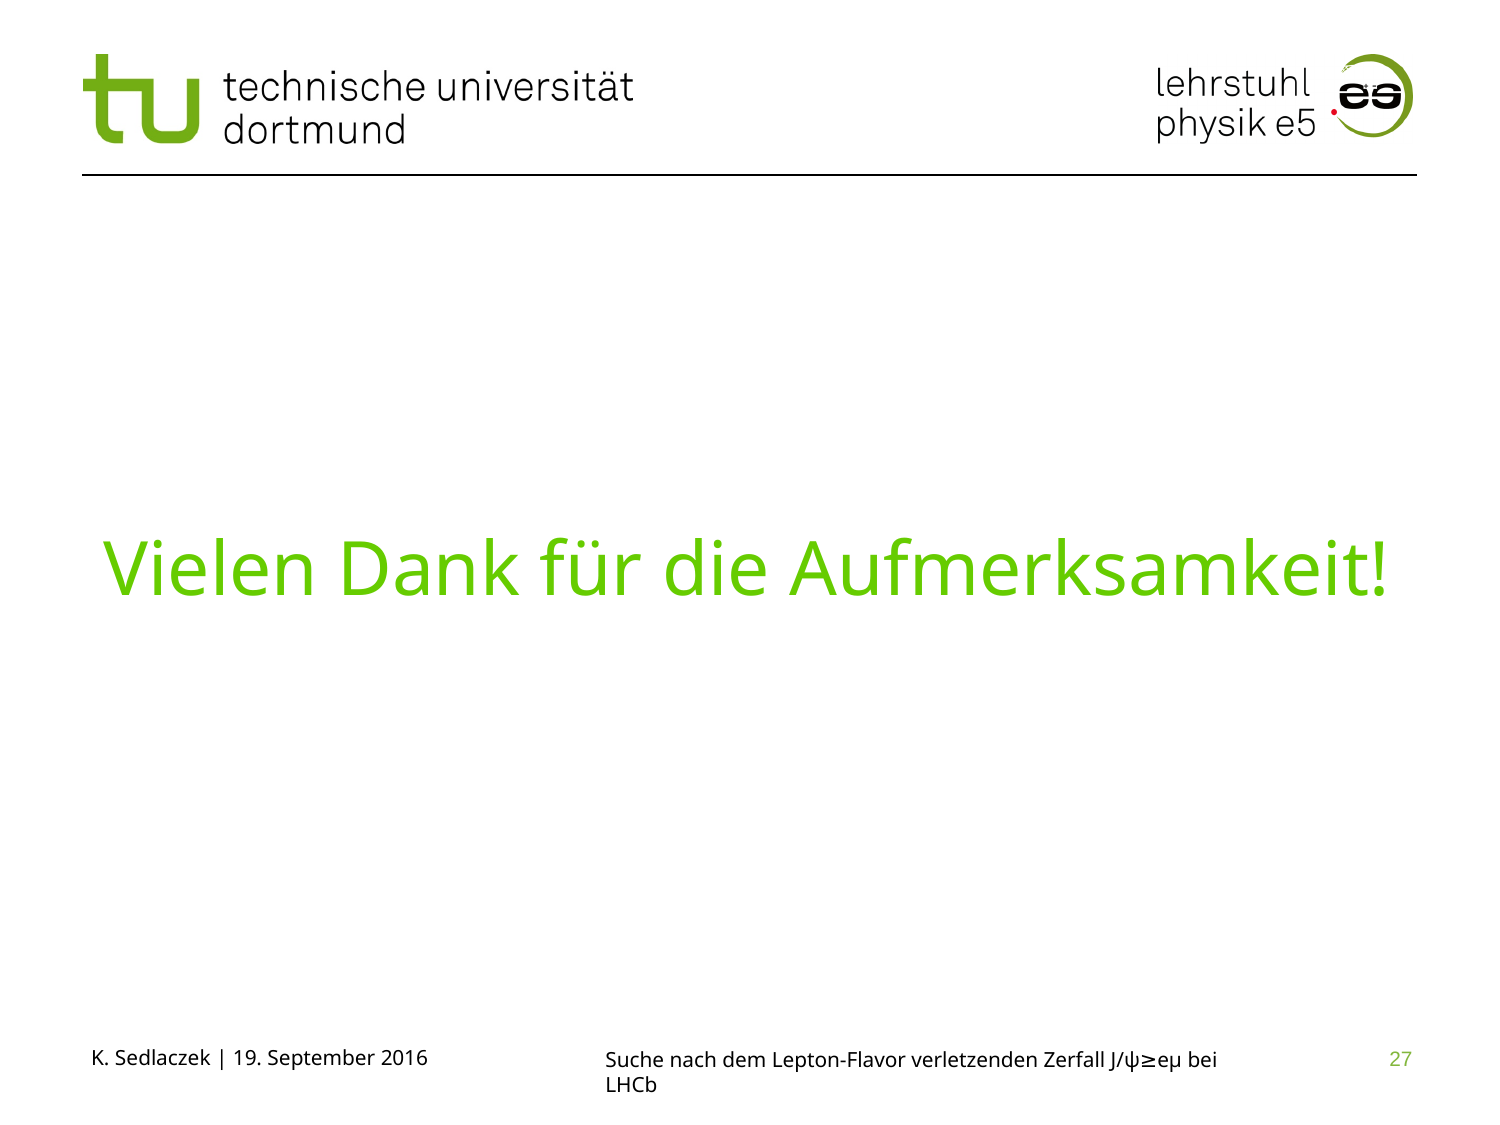

# Vielen Dank für die Aufmerksamkeit!
K. Sedlaczek | 19. September 2016
Suche nach dem Lepton-Flavor verletzenden Zerfall J/ψ≥eµ bei LHCb